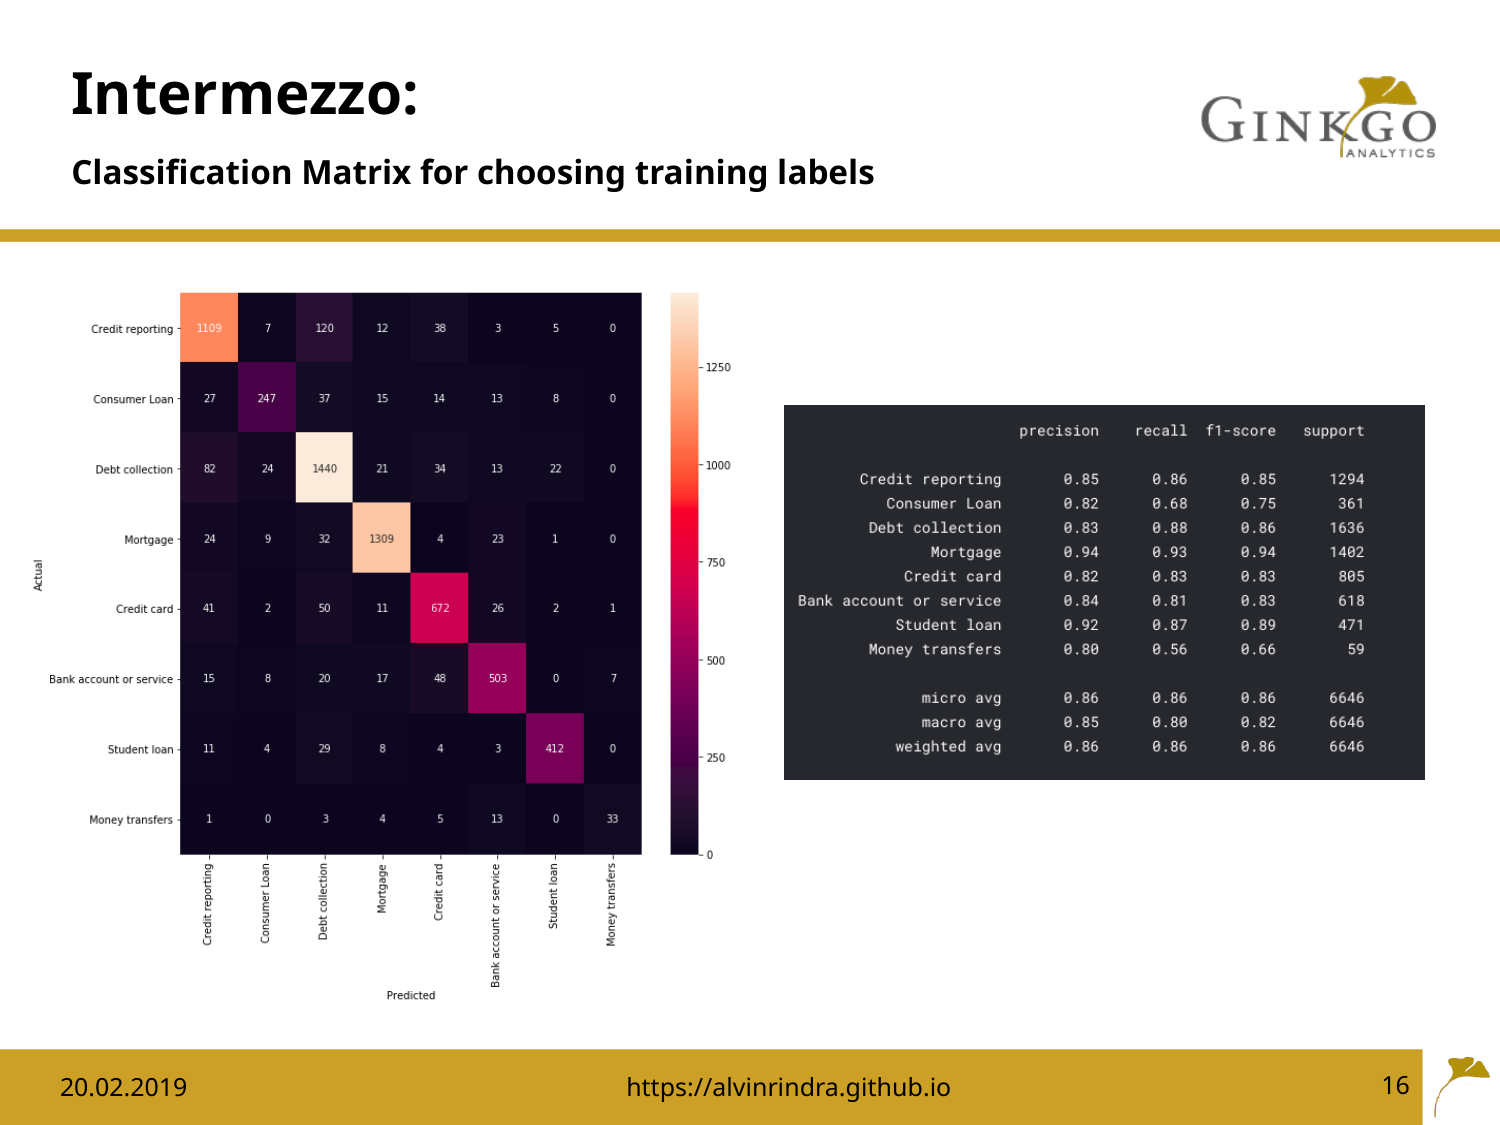

Intermezzo:
Classification Matrix for choosing training labels
#
					https://alvinrindra.github.io
20.02.2019